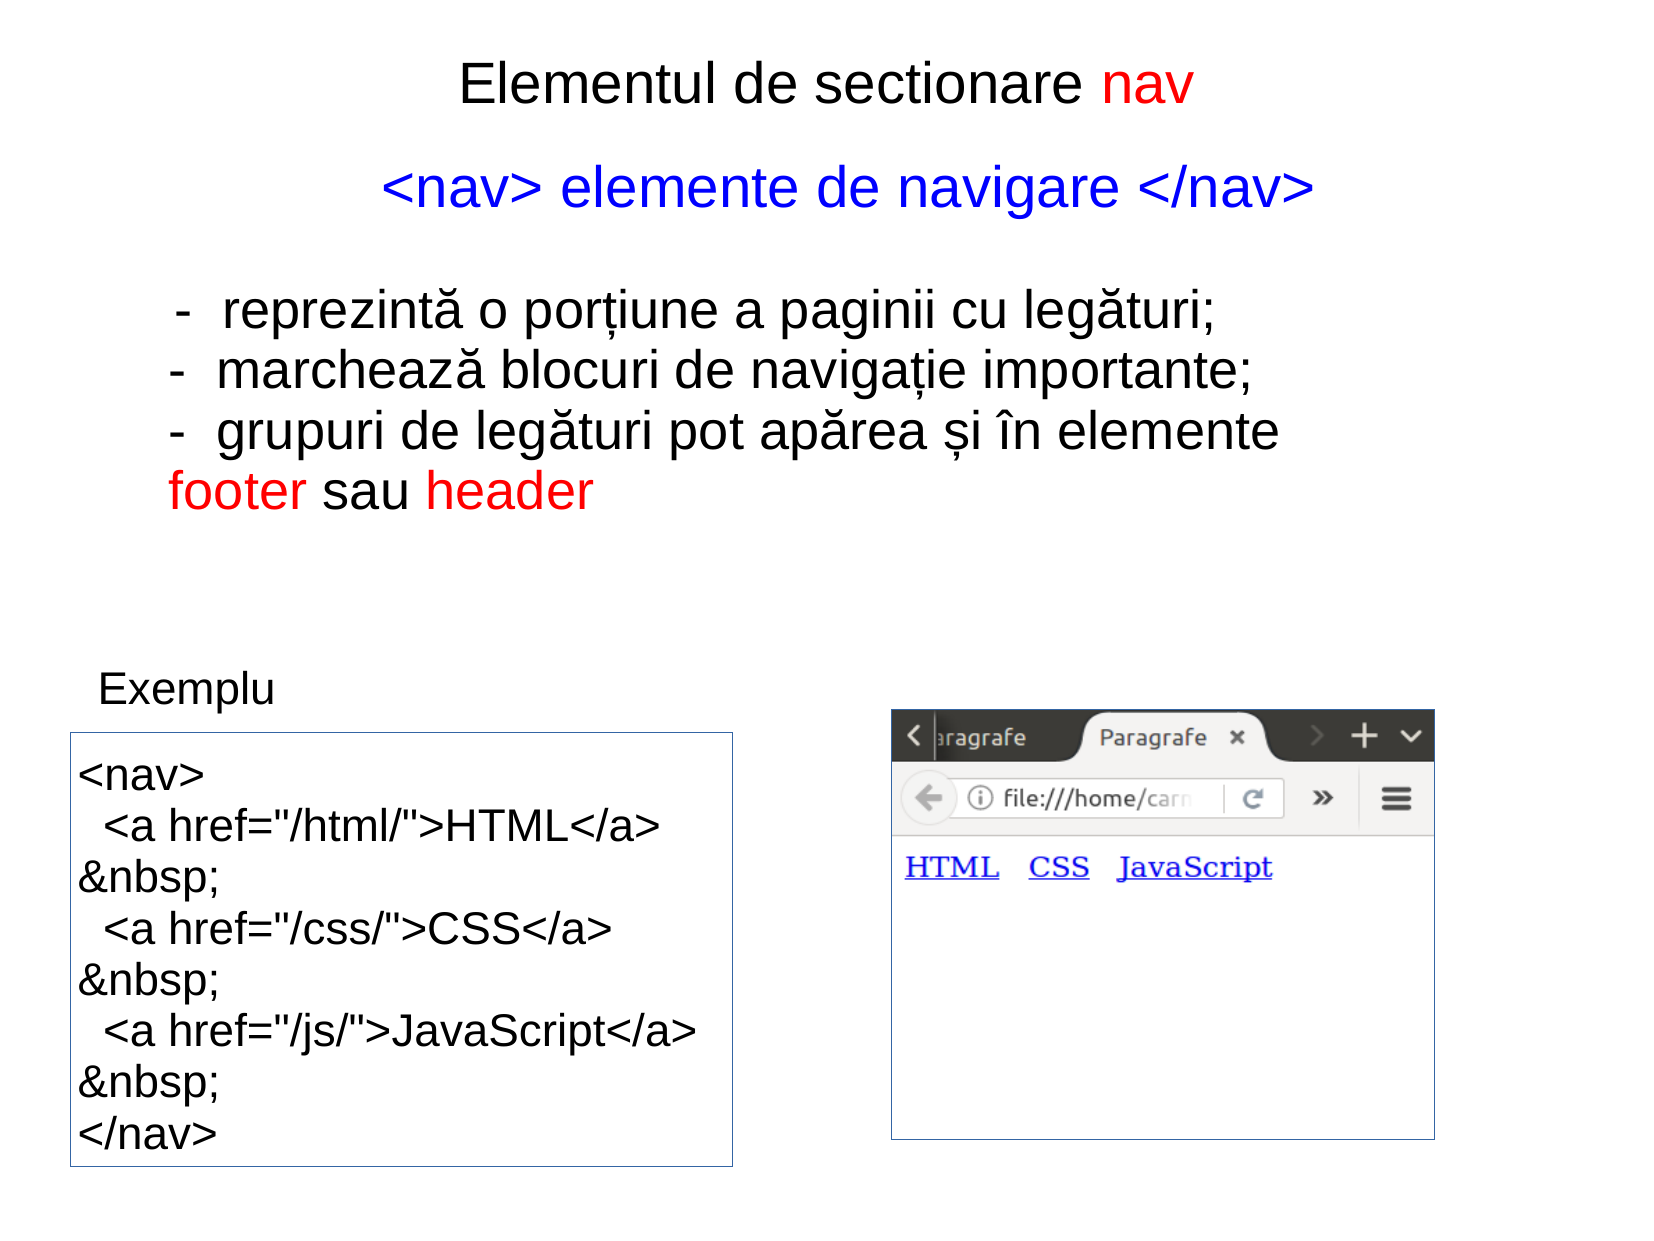

# Elementul de sectionare nav
 <nav> elemente de navigare </nav>
- reprezintă o porțiune a paginii cu legături;
 - marchează blocuri de navigație importante;
 - grupuri de legături pot apărea și în elemente
 footer sau header
Exemplu
<nav>
 <a href="/html/">HTML</a> &nbsp;
 <a href="/css/">CSS</a> &nbsp;
 <a href="/js/">JavaScript</a> &nbsp;
</nav>